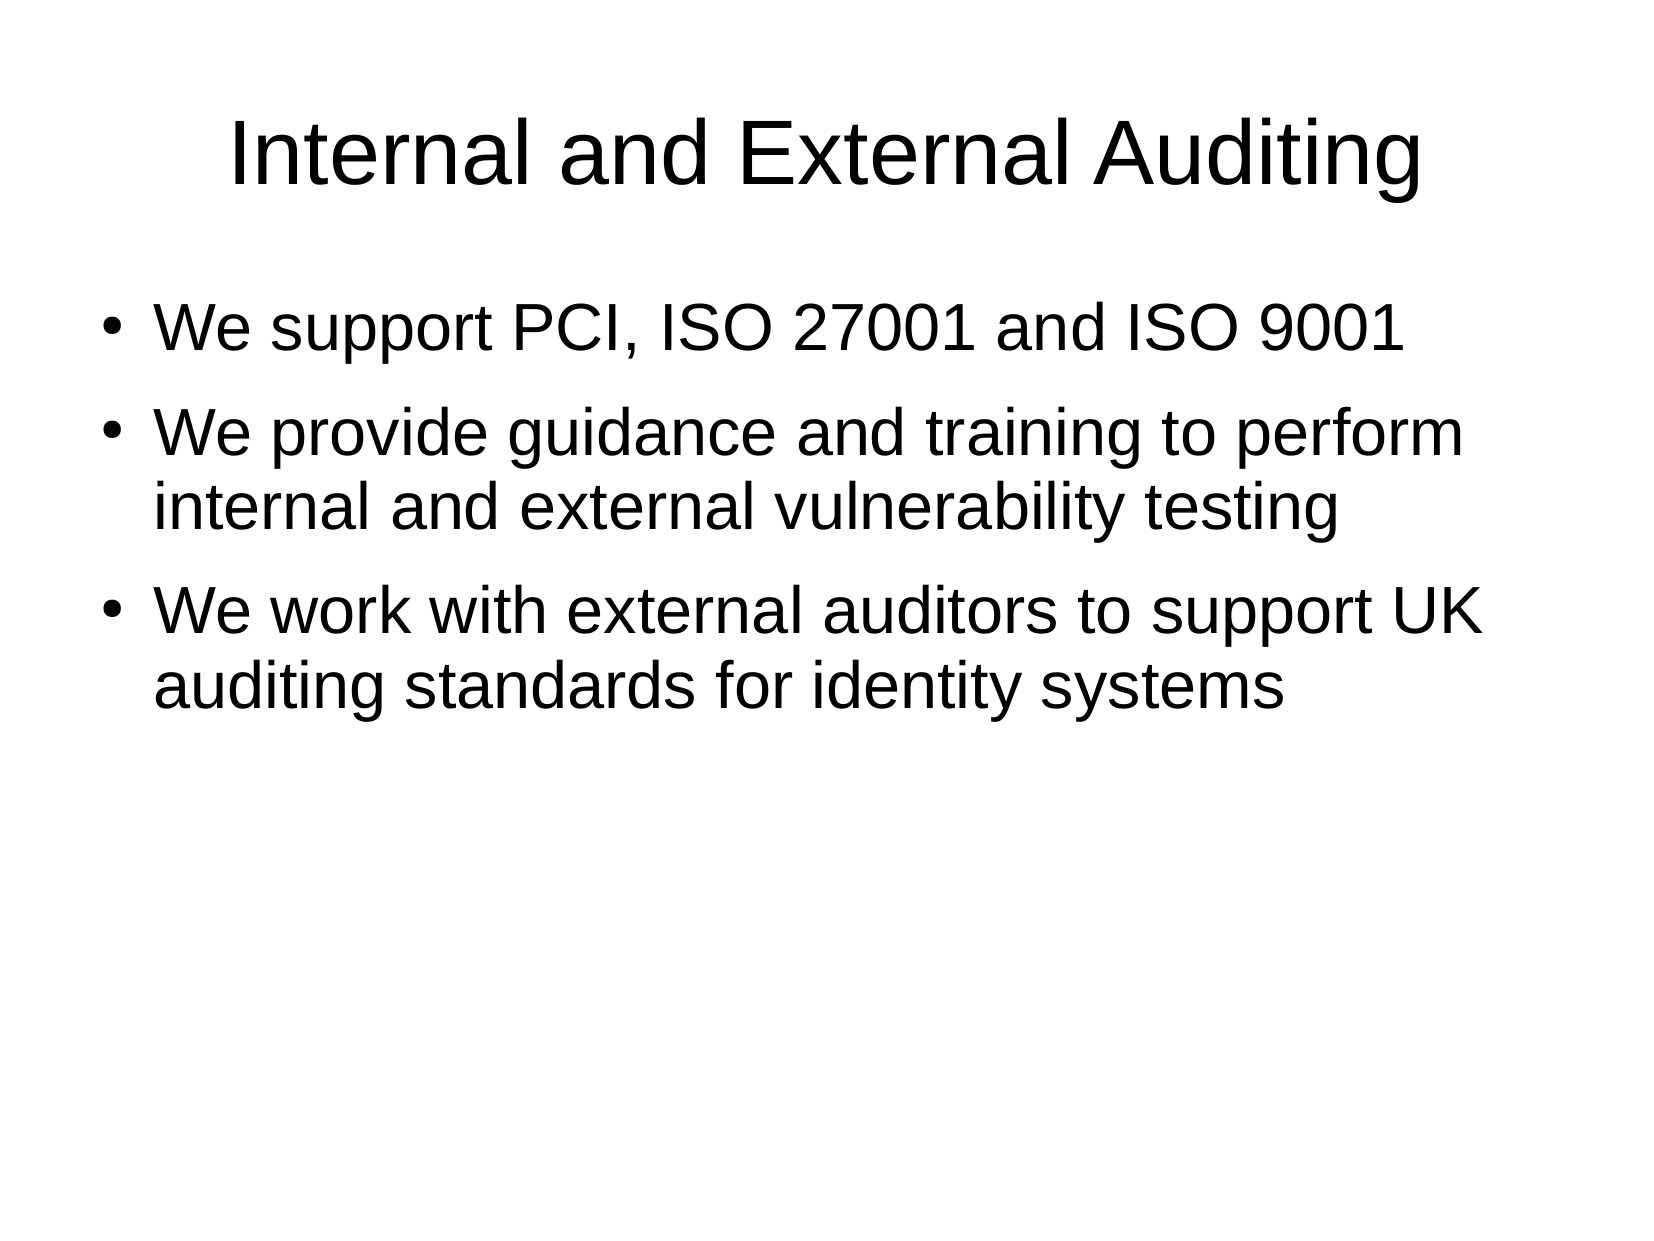

# Internal and External Auditing
We support PCI, ISO 27001 and ISO 9001
We provide guidance and training to perform internal and external vulnerability testing
We work with external auditors to support UK auditing standards for identity systems